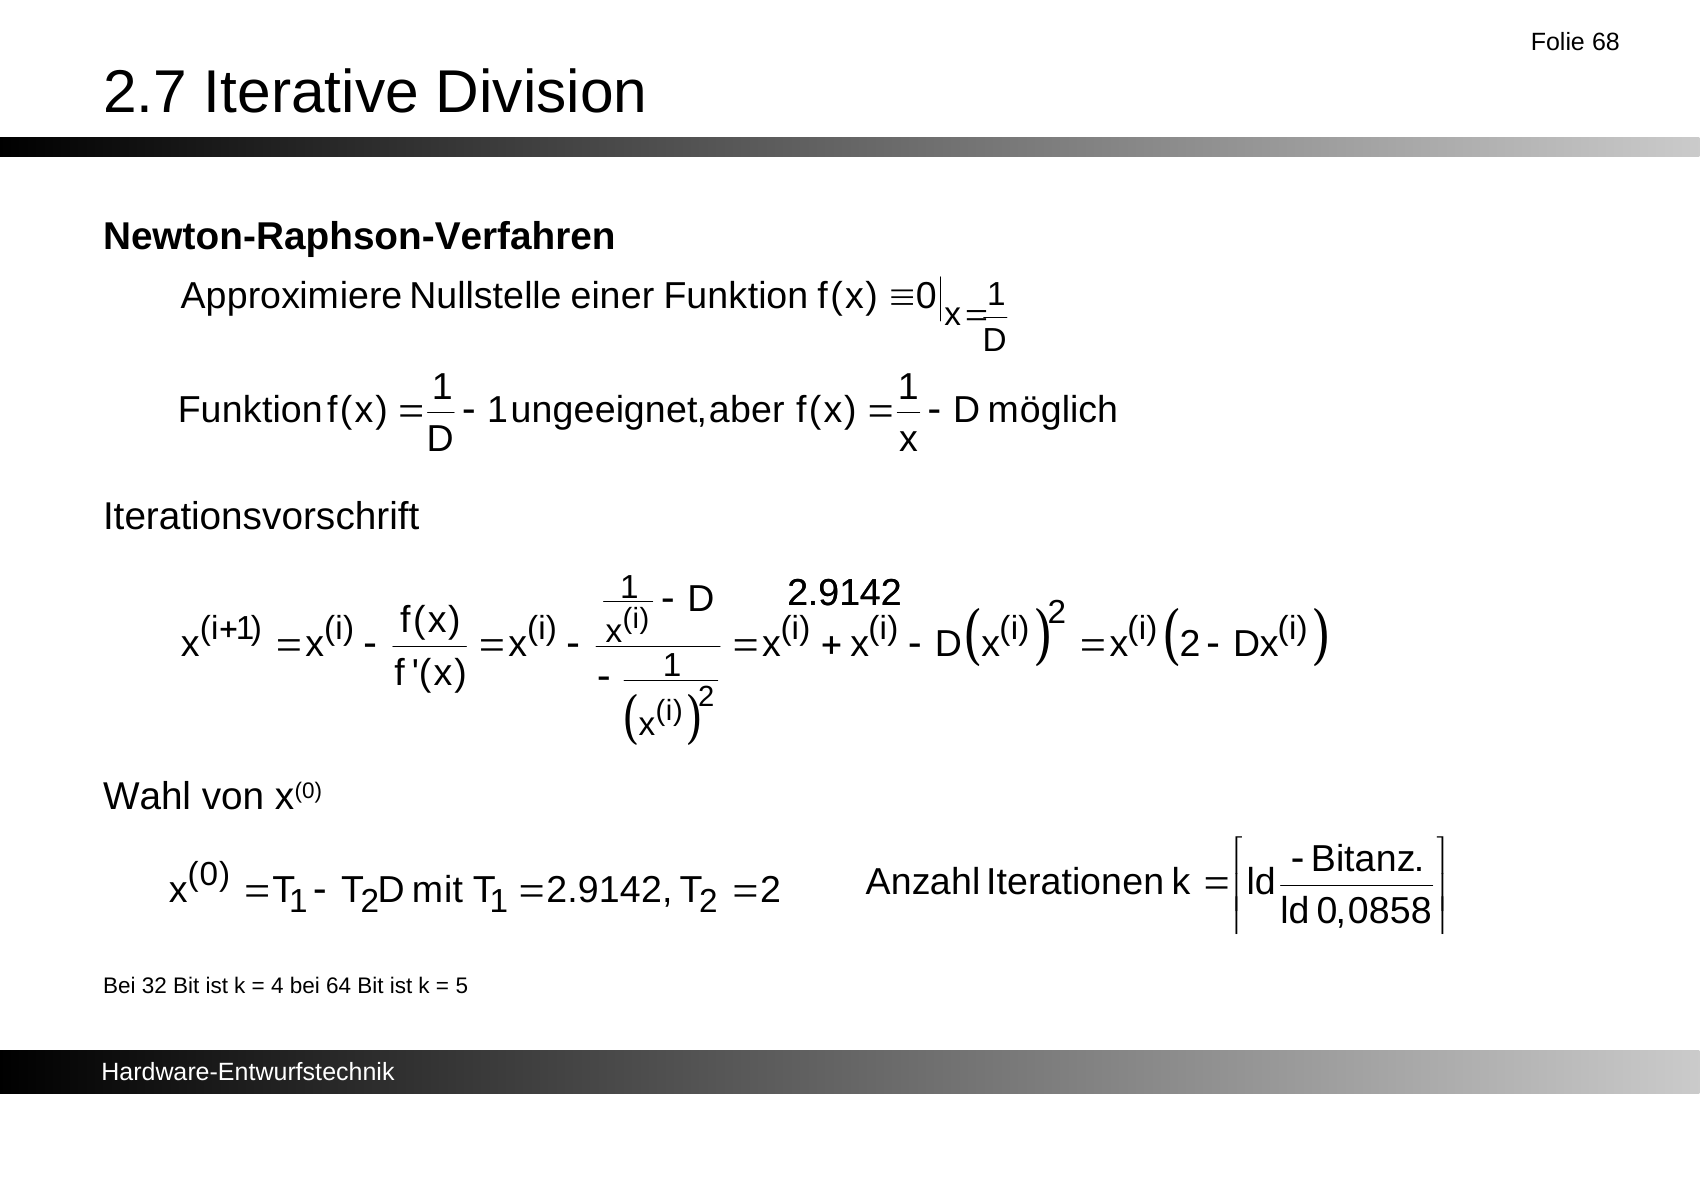

# 2.7 Iterative Division
Newton-Raphson-Verfahren
Iterationsvorschrift
Wahl von x(0)
Bei 32 Bit ist k = 4 bei 64 Bit ist k = 5
2.9142
2.9142